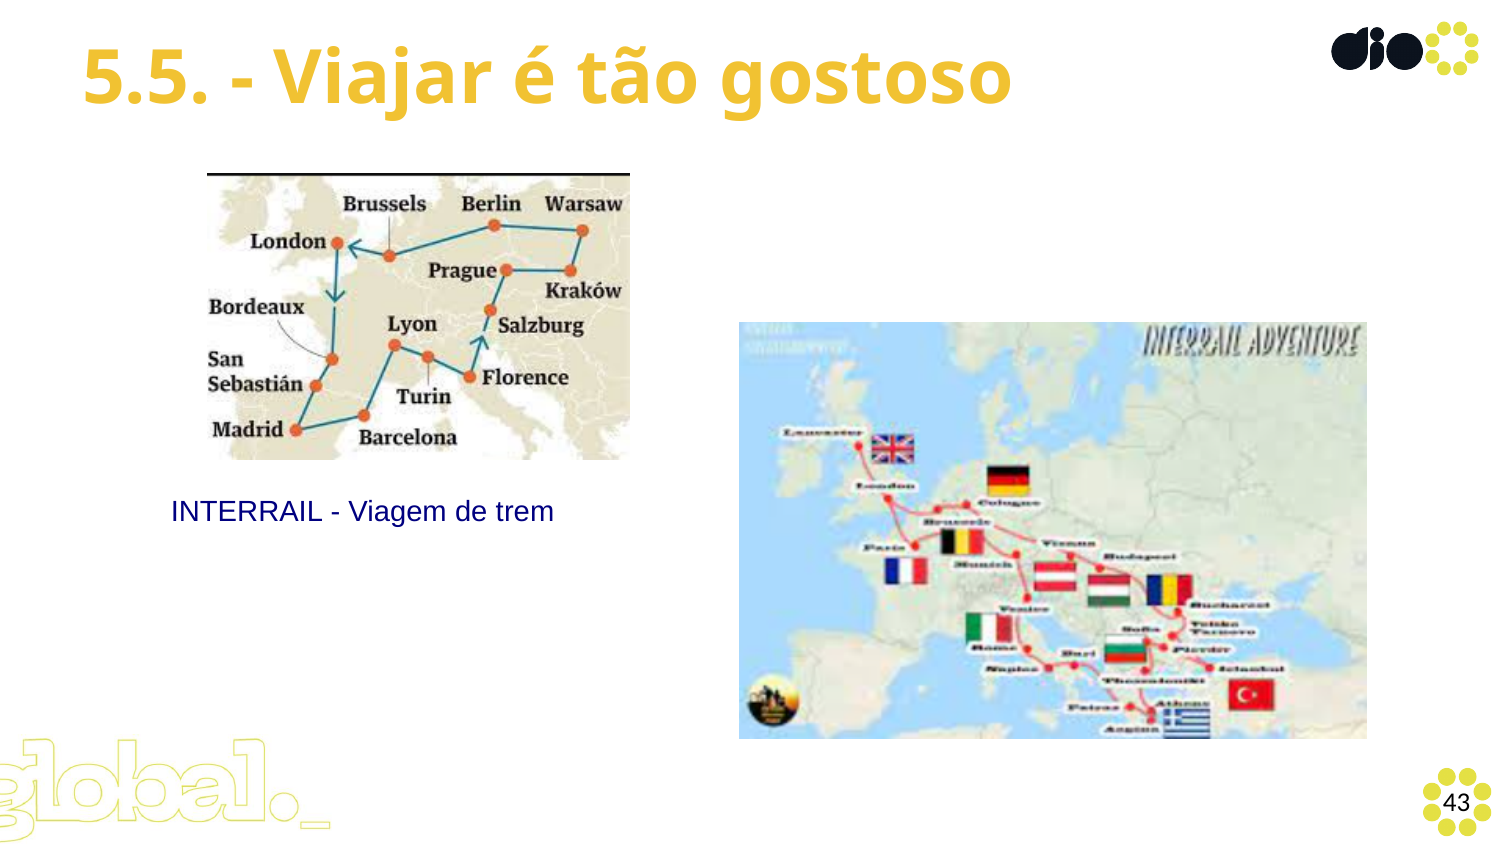

5.5. - Viajar é tão gostoso
INTERRAIL - Viagem de trem